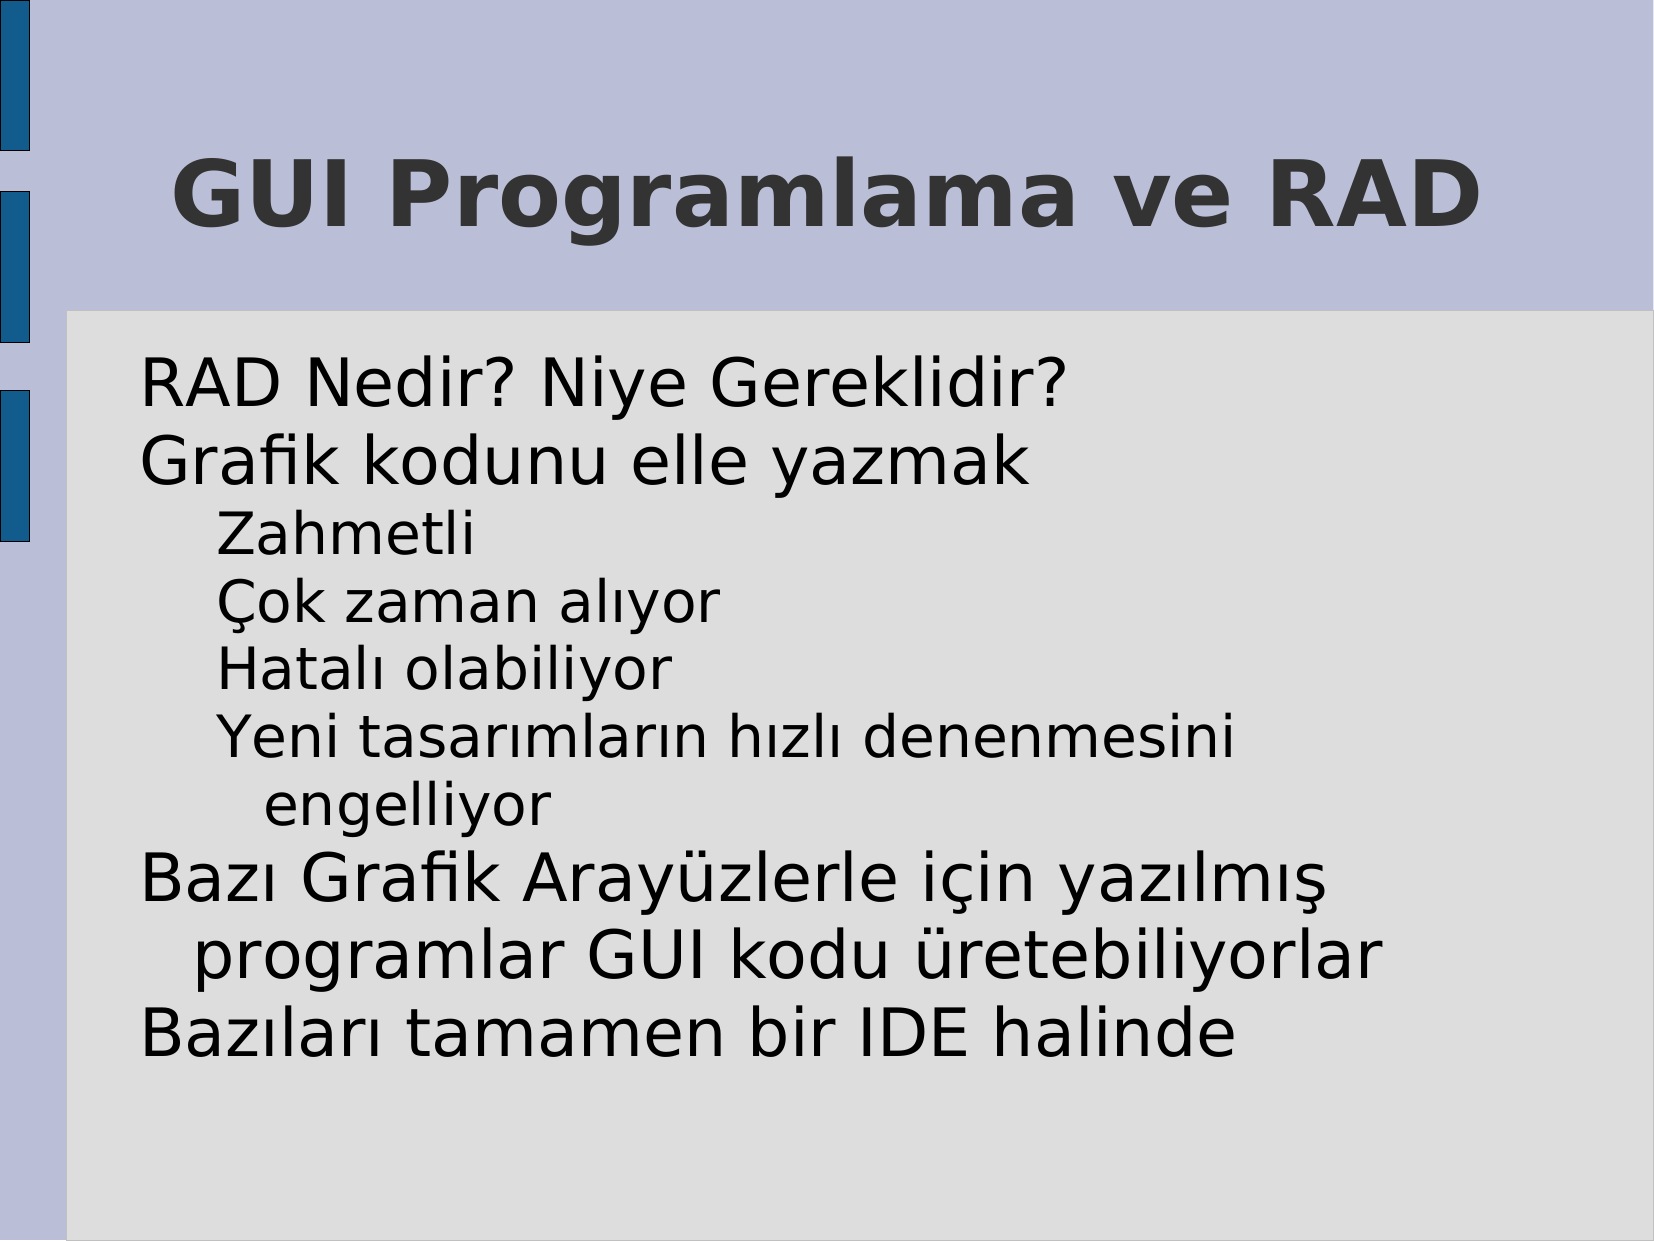

# GUI Programlama ve RAD
RAD Nedir? Niye Gereklidir?
Grafik kodunu elle yazmak
Zahmetli
Çok zaman alıyor
Hatalı olabiliyor
Yeni tasarımların hızlı denenmesini engelliyor
Bazı Grafik Arayüzlerle için yazılmış programlar GUI kodu üretebiliyorlar
Bazıları tamamen bir IDE halinde